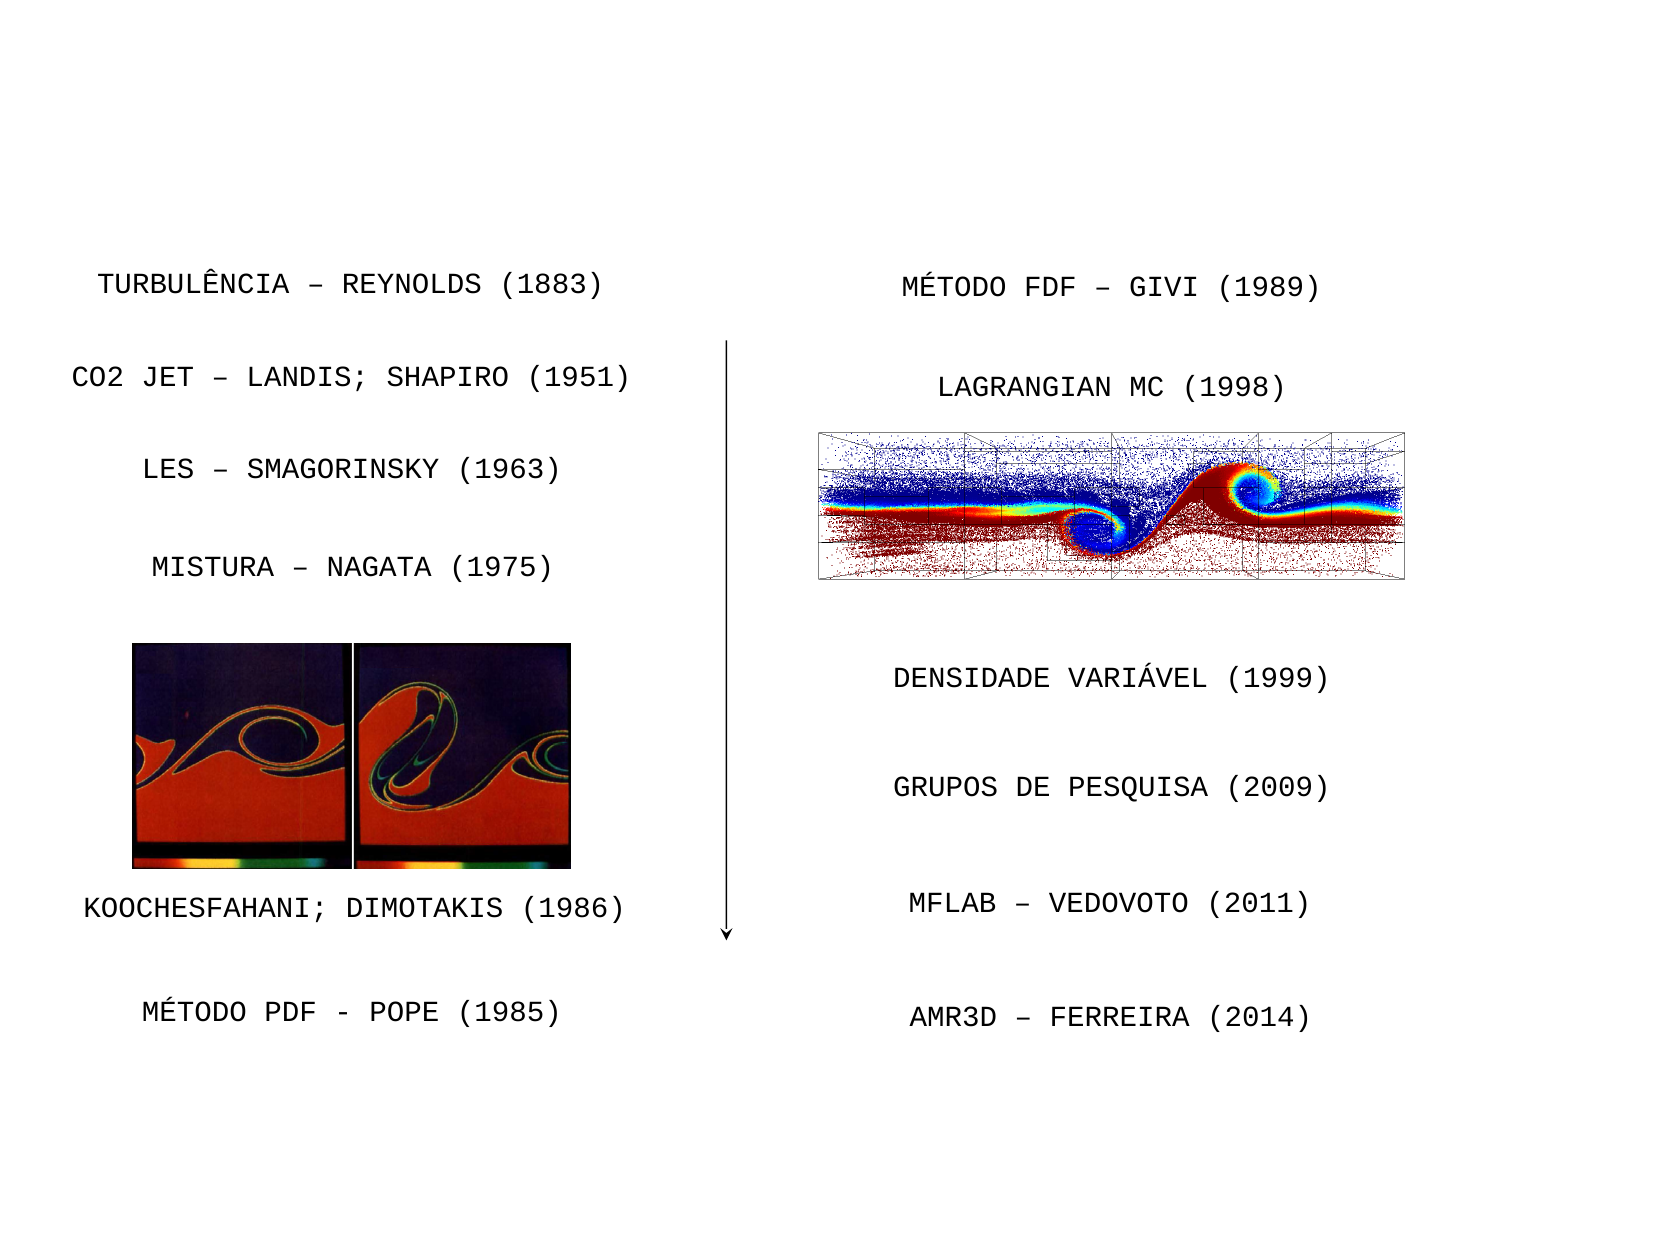

TURBULÊNCIA – REYNOLDS (1883)
MÉTODO FDF – GIVI (1989)
CO2 JET – LANDIS; SHAPIRO (1951)
LAGRANGIAN MC (1998)
LES – SMAGORINSKY (1963)
MISTURA – NAGATA (1975)
DENSIDADE VARIÁVEL (1999)
GRUPOS DE PESQUISA (2009)
MFLAB – VEDOVOTO (2011)
KOOCHESFAHANI; DIMOTAKIS (1986)
MÉTODO PDF - POPE (1985)
AMR3D – FERREIRA (2014)